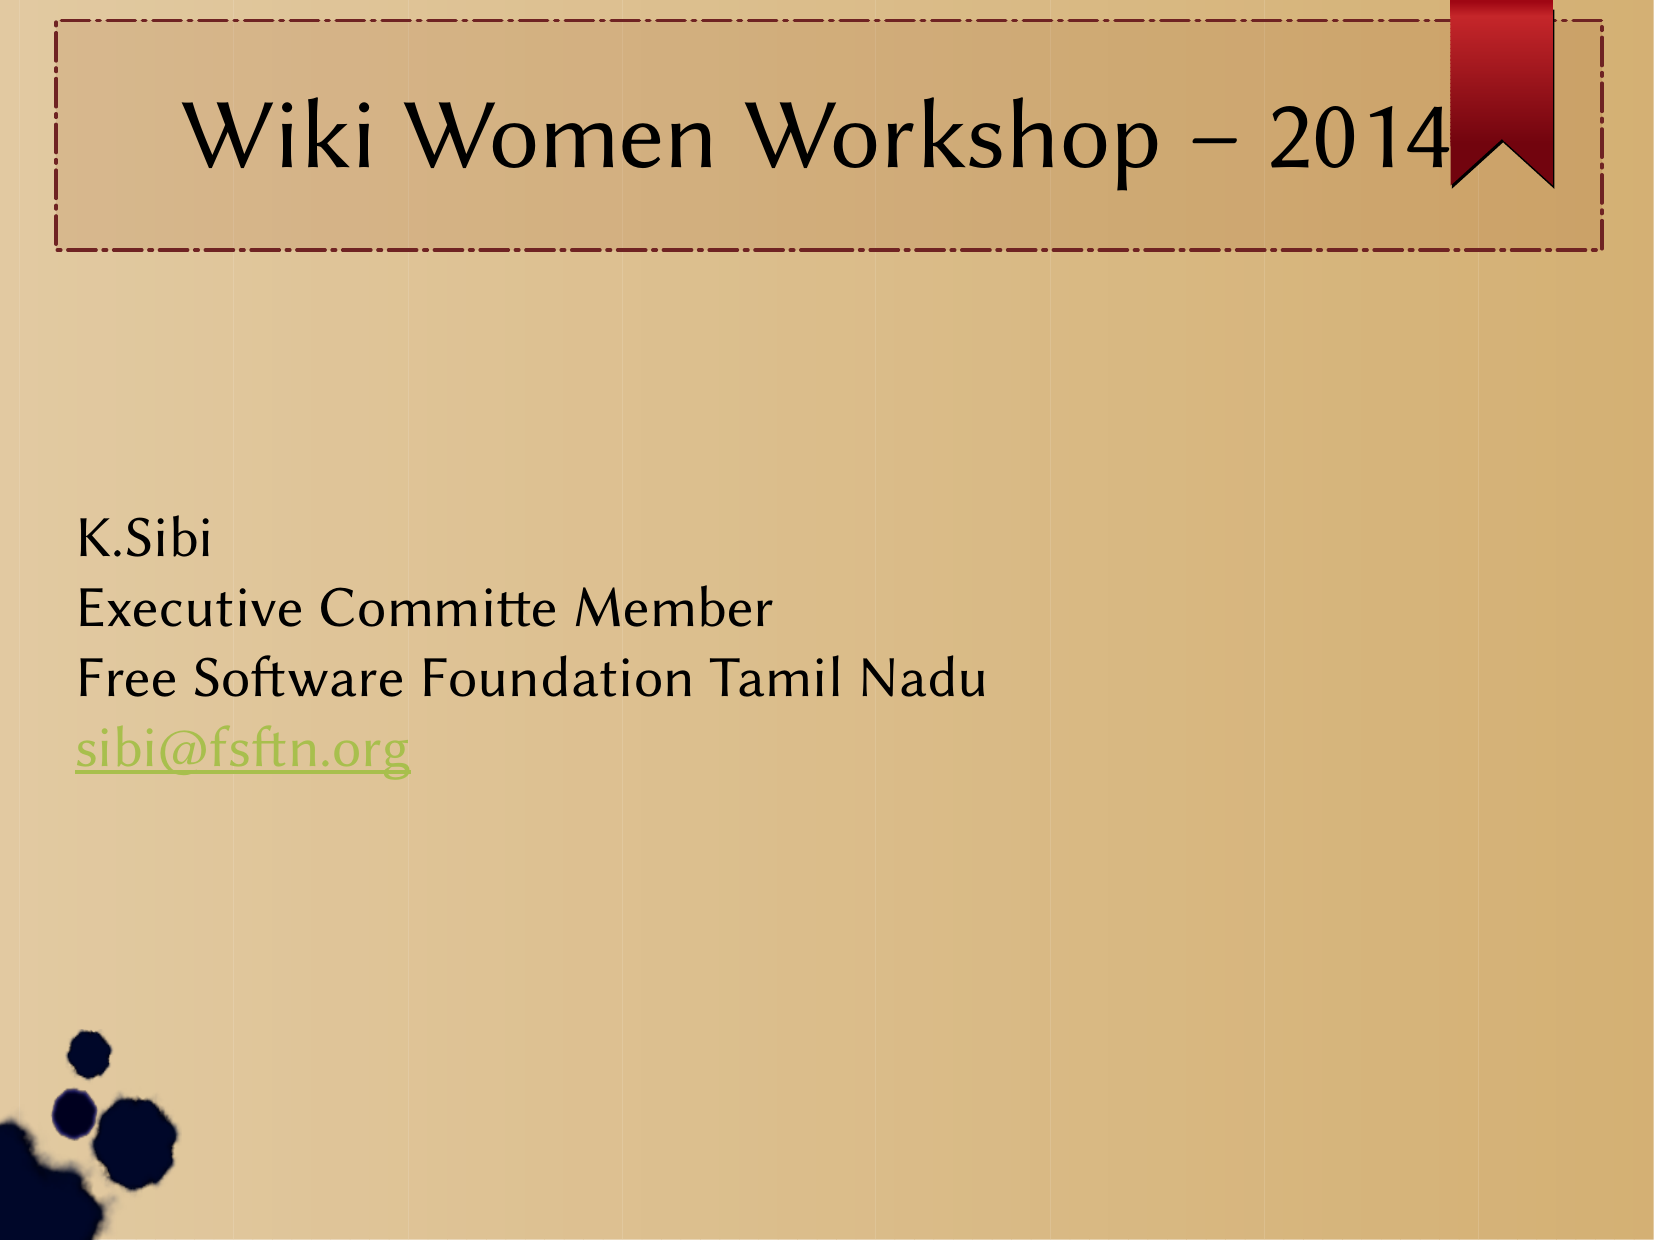

Wiki Women Workshop – 2014
K.Sibi
Executive Committe Member
Free Software Foundation Tamil Nadu
sibi@fsftn.org